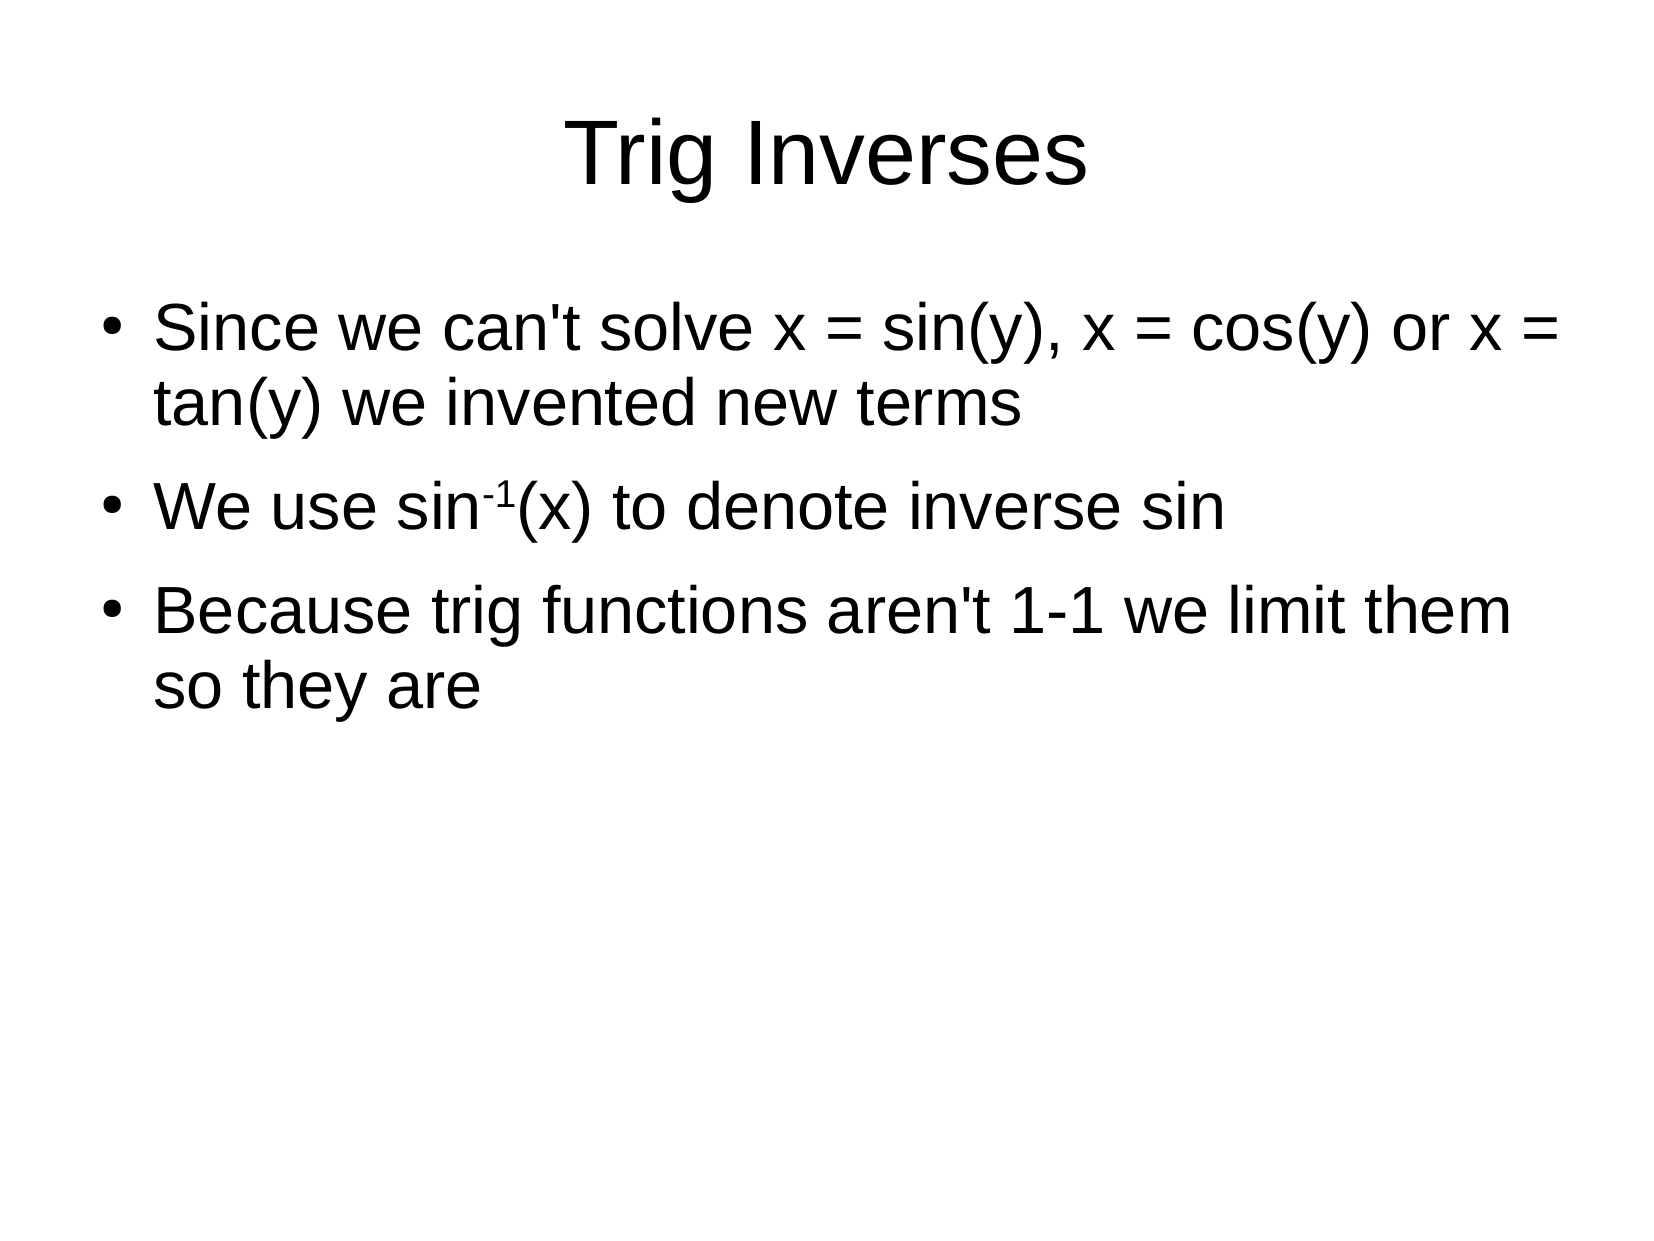

# Trig Inverses
Since we can't solve x = sin(y), x = cos(y) or x = tan(y) we invented new terms
We use sin-1(x) to denote inverse sin
Because trig functions aren't 1-1 we limit them so they are